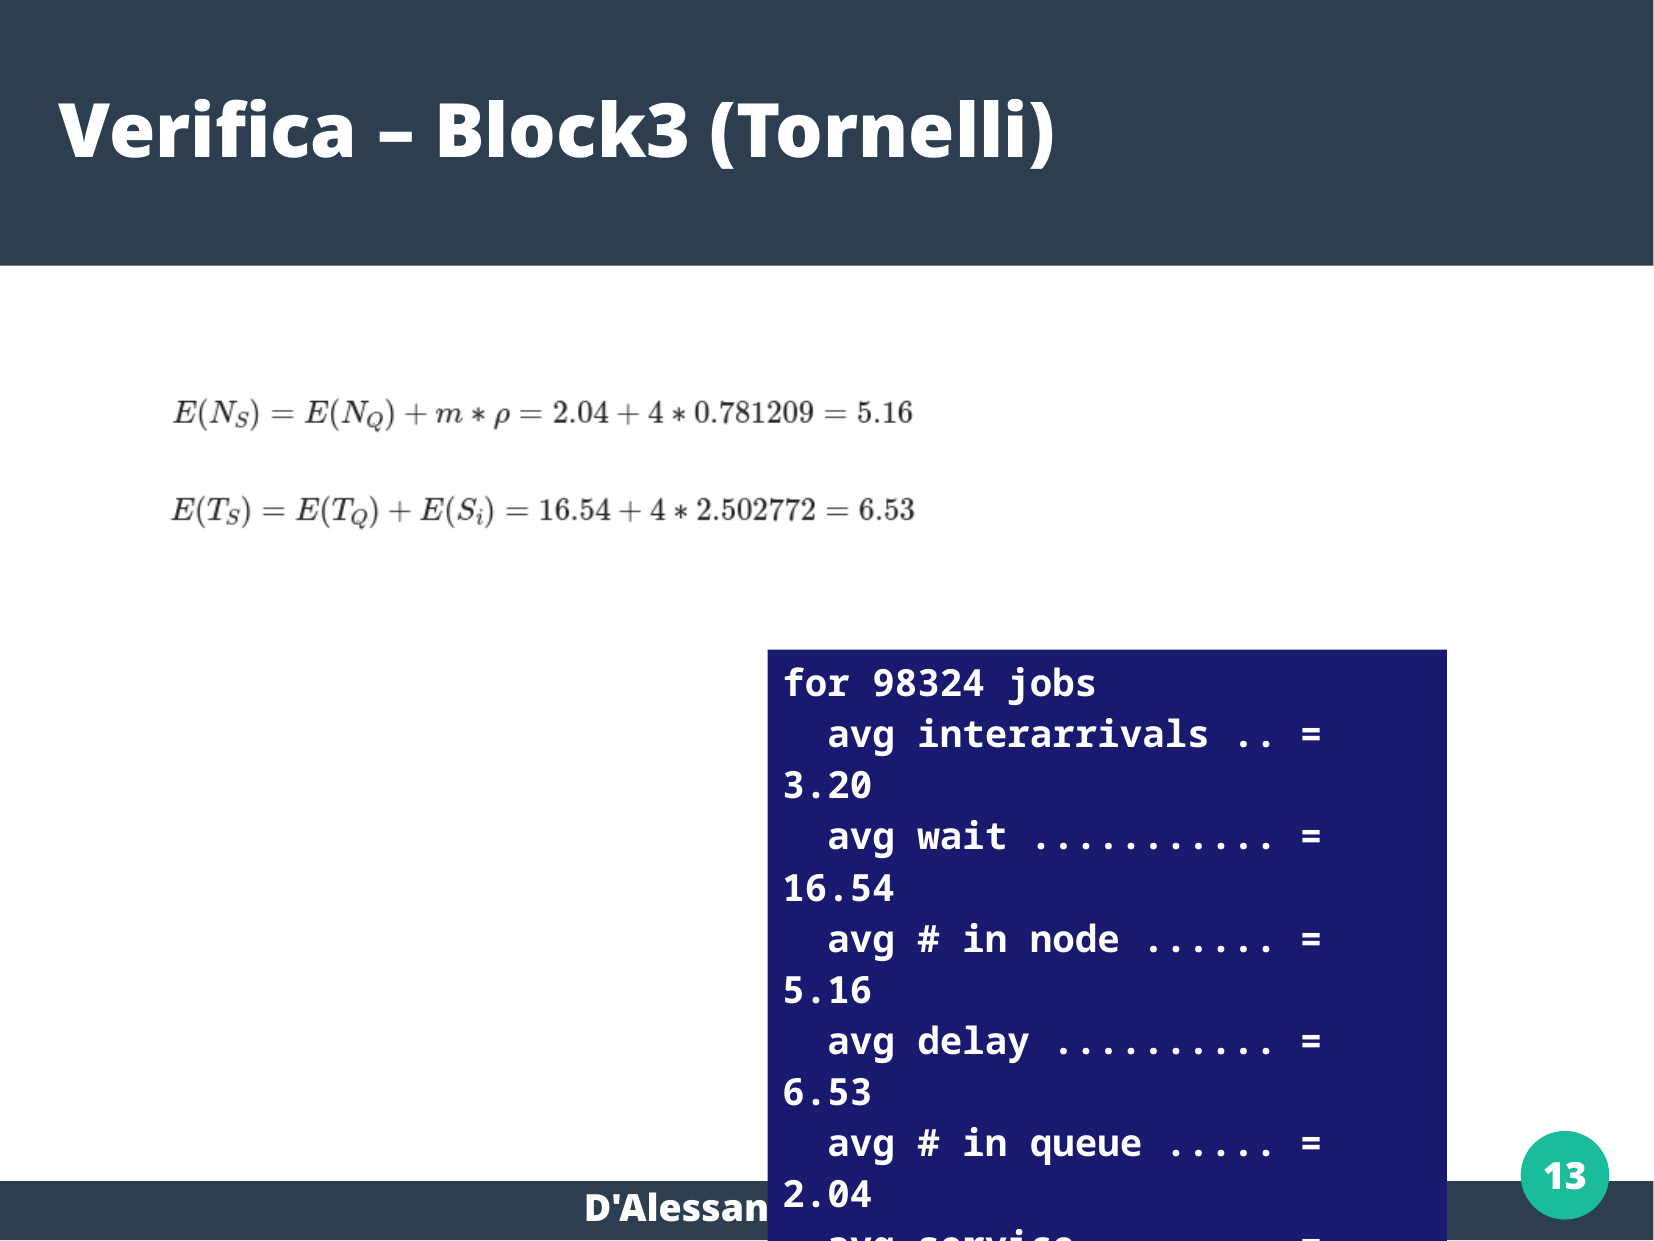

# Verifica – Block3 (Tornelli)
for 98324 jobs
 avg interarrivals .. = 3.20
 avg wait ........... = 16.54
 avg # in node ...... = 5.16
 avg delay .......... = 6.53
 avg # in queue ..... = 2.04
 avg service ........ = 2.502772
 avg utilization .... = 0.781209
13
D'Alessandro - De Angelis